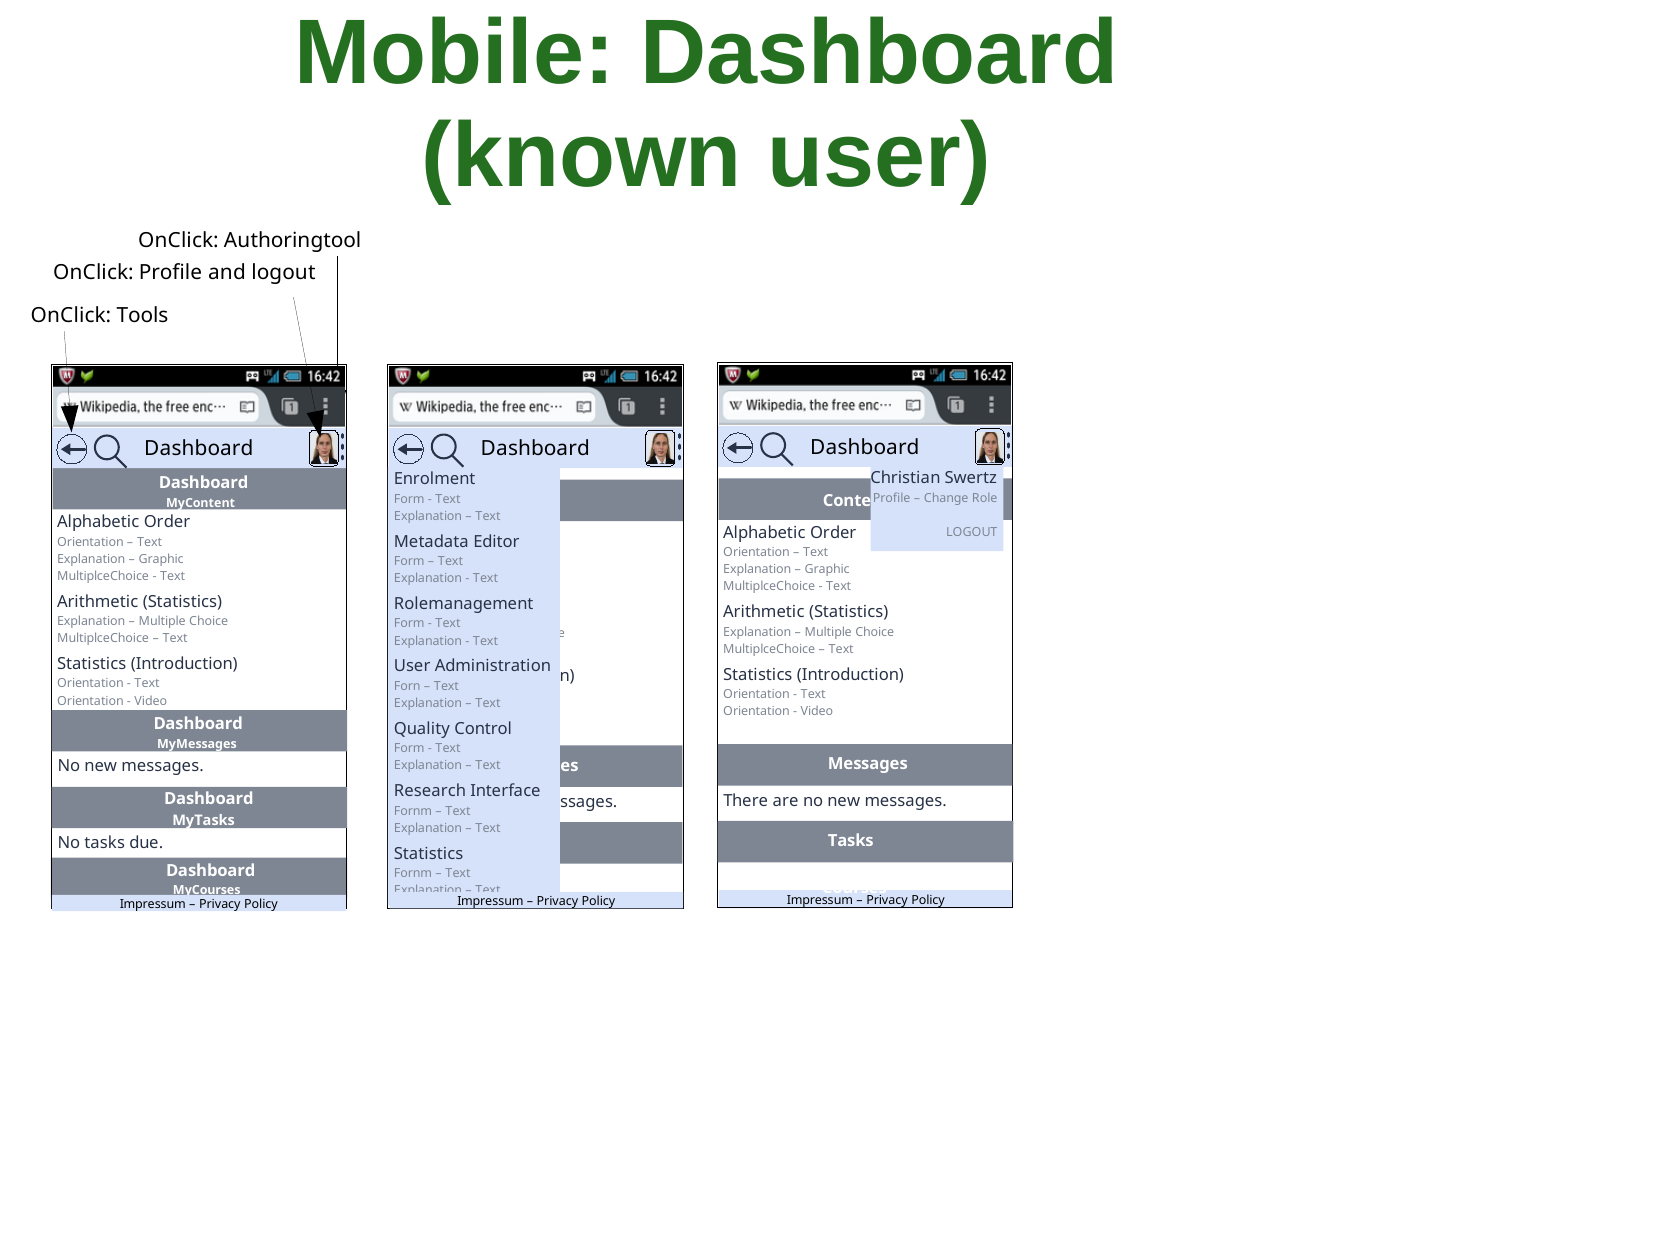

# Mobile: Dashboard (known user)
OnClick: Authoringtool
OnClick: Profile and logout
OnClick: Tools
Dashboard
Dashboard
Dashboard
Christian Swertz
Profile – Change Role
LOGOUT
Enrolment
Form - Text
Explanation – Text
Metadata Editor
Form – Text
Explanation - Text
Rolemanagement
Form - Text
Explanation - Text
User Administration
Forn – Text
Explanation – Text
Quality Control
Form - Text
Explanation – Text
Research Interface
Fornm – Text
Explanation – Text
Statistics
Fornm – Text
Explanation – Text
Dashboard
 MyContent
Content
Content
Alphabetic Order
Orientation – Text
Explanation – Graphic
MultiplceChoice - Text
Arithmetic (Statistics)
Explanation – Multiple Choice
MultiplceChoice – Text
Statistics (Introduction)
Orientation - Text
Orientation - Video
Alphabetic Order
Orientation – Text
Explanation – Graphic
MultiplceChoice - Text
Arithmetic (Statistics)
Explanation – Multiple Choice
MultiplceChoice – Text
Statistics (Introduction)
Orientation - Text
Orientation - Video
Alphabetic Order
Orientation – Text
Explanation – Graphic
MultiplceChoice - Text
Arithmetic (Statistics)
Explanation – Multiple Choice
MultiplceChoice – Text
Statistics (Introduction)
Orientation - Text
Orientation - Video
Dashboard
 MyMessages
Messages
Messages
No new messages.
Dashboard
 MyTasks
There are no new messages.
There are no new messages.
Tasks
Tasks
No tasks due.
Dashboard
 MyCourses
Courses
Courses
Impressum – Privacy Policy
Impressum – Privacy Policy
Impressum – Privacy Policy